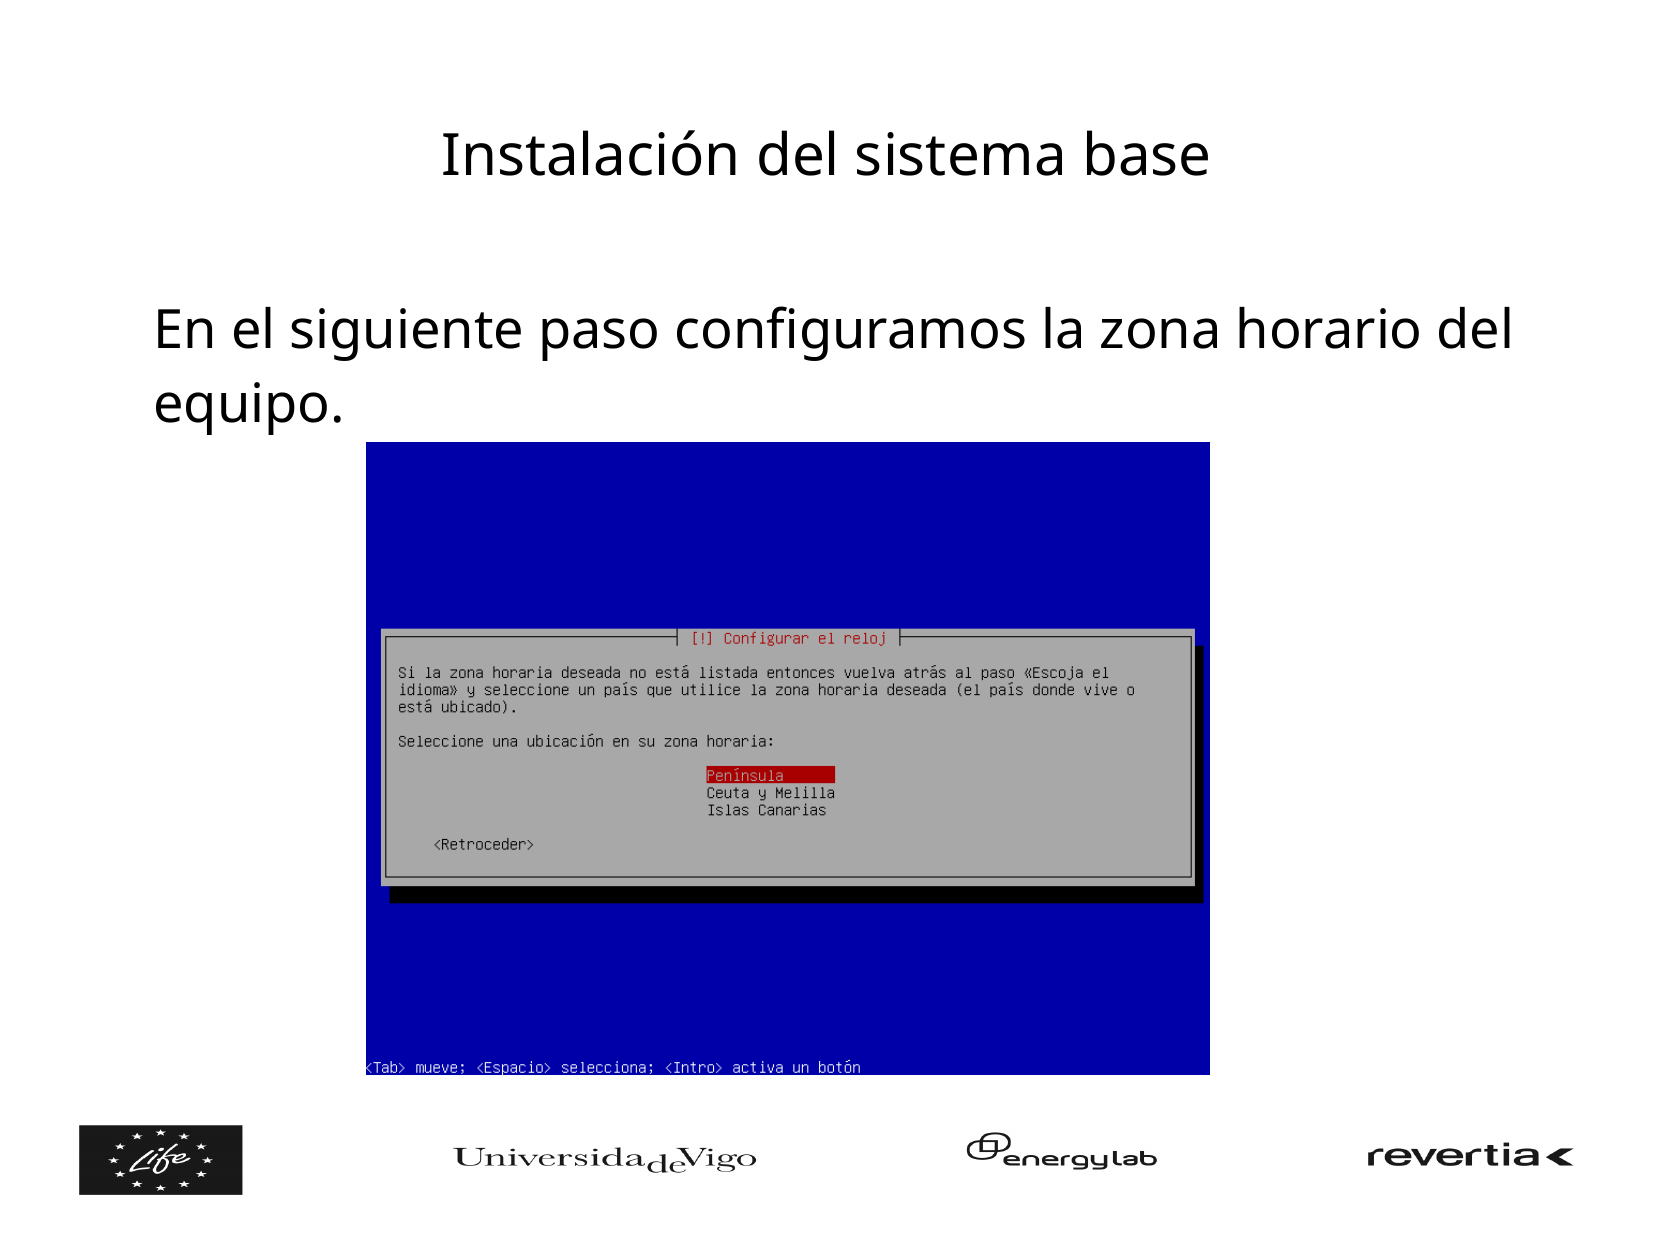

# Instalación del sistema base
En el siguiente paso configuramos la zona horario del equipo.